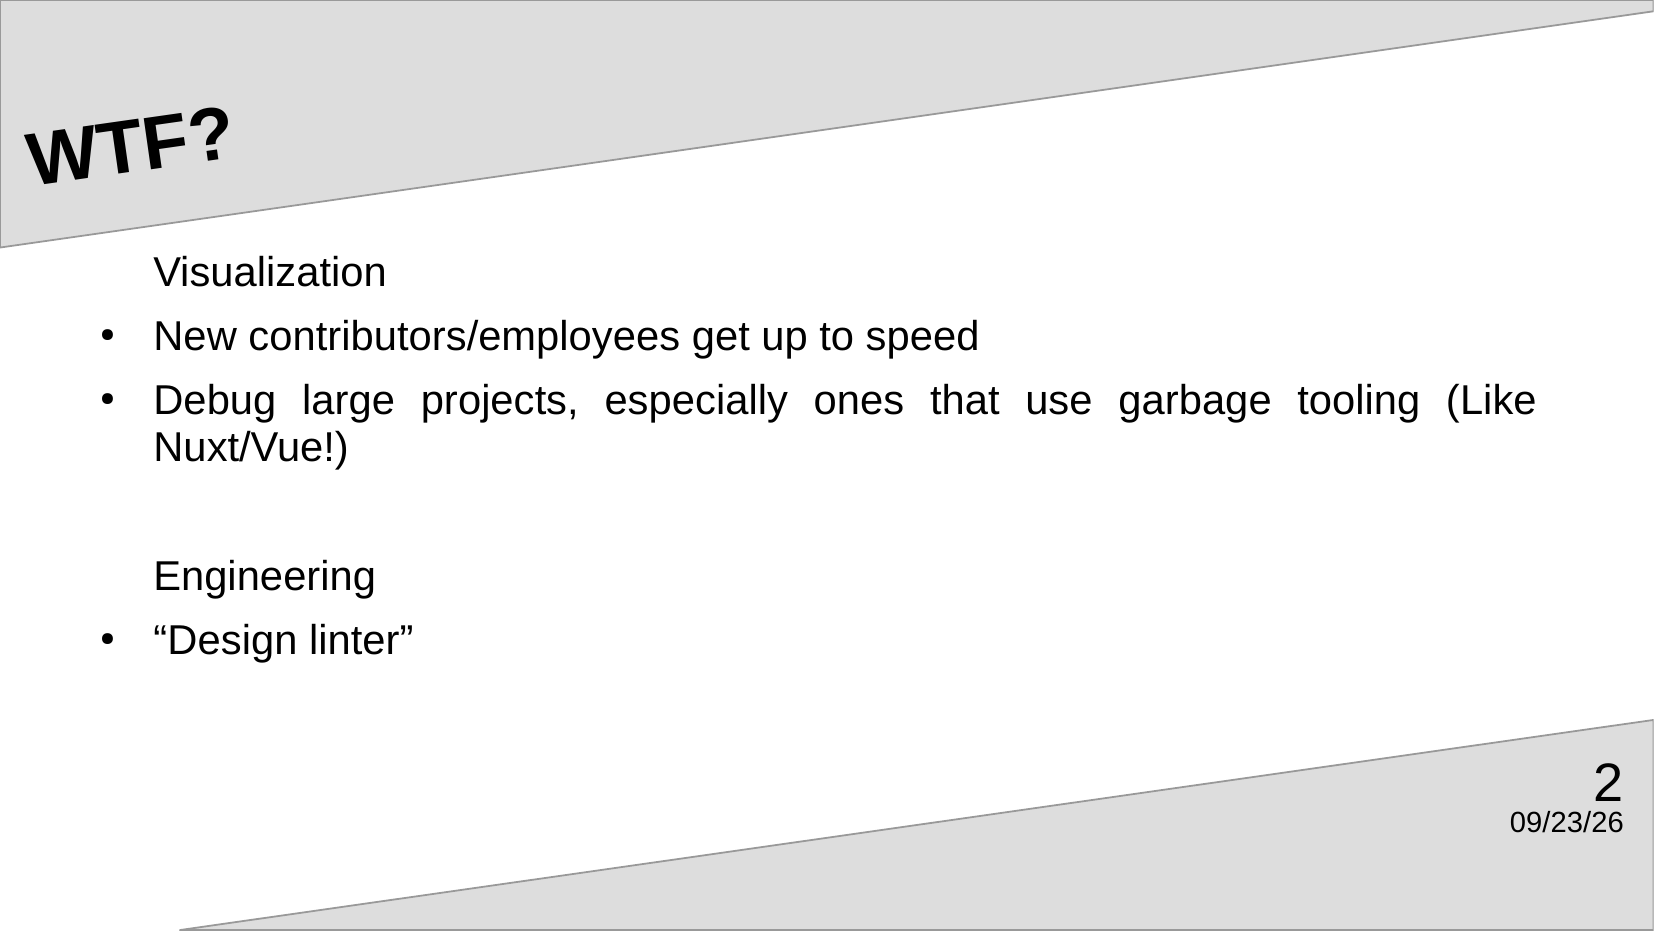

# WTF?
Visualization
New contributors/employees get up to speed
Debug large projects, especially ones that use garbage tooling (Like Nuxt/Vue!)
Engineering
“Design linter”
2